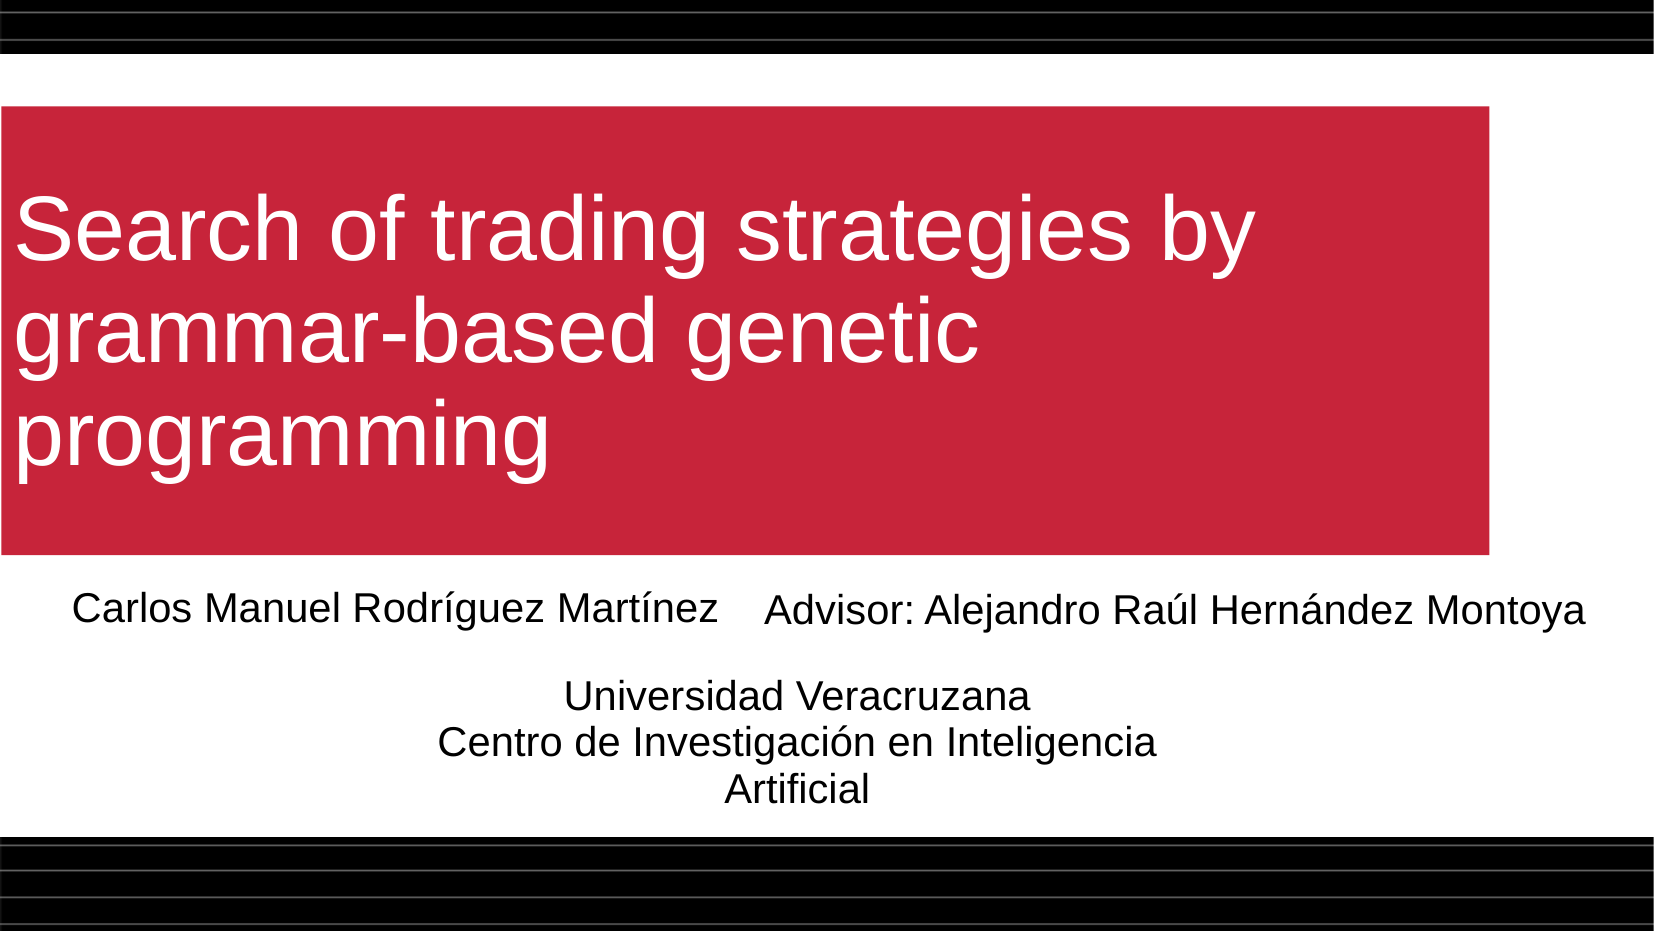

# Search of trading strategies by grammar-based genetic programming
Carlos Manuel Rodríguez Martínez
Advisor: Alejandro Raúl Hernández Montoya
Universidad Veracruzana
Centro de Investigación en Inteligencia Artificial